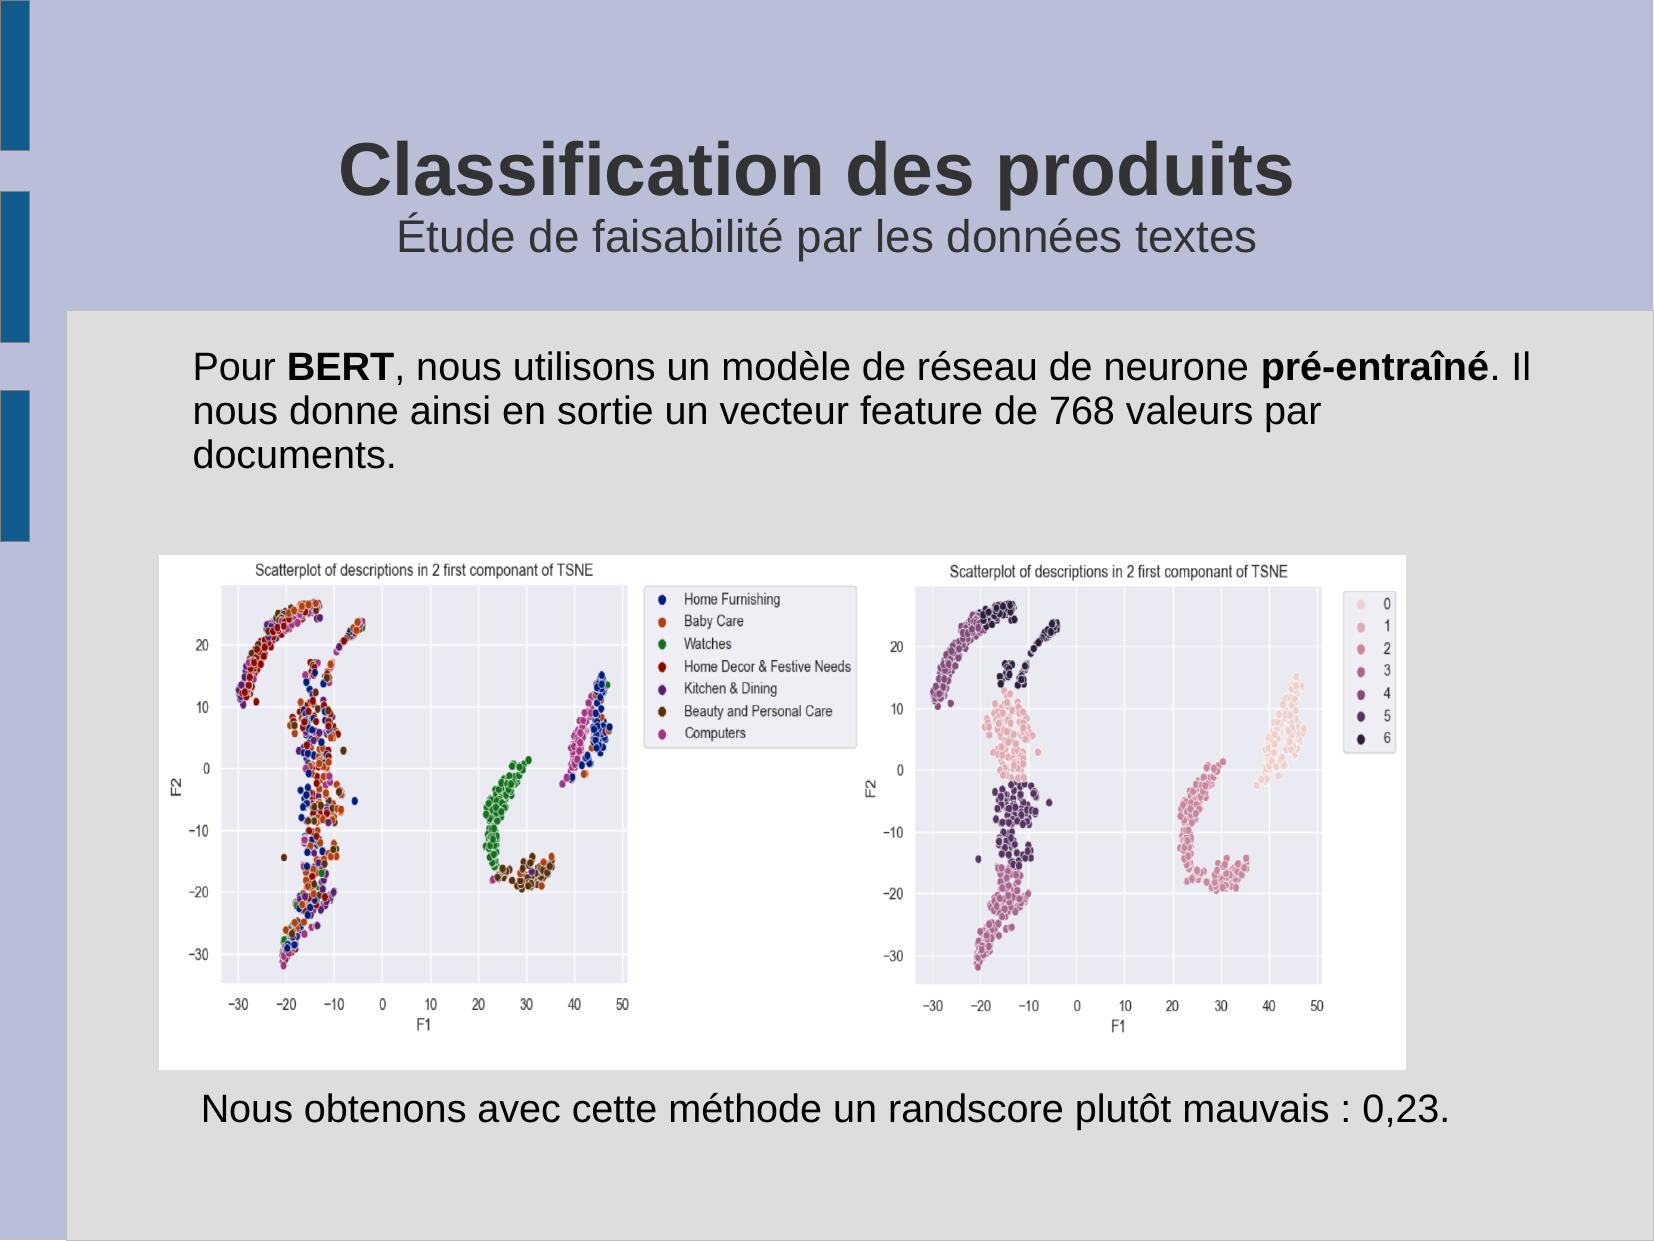

# Classification des produits Étude de faisabilité par les données textes
Pour BERT, nous utilisons un modèle de réseau de neurone pré-entraîné. Il nous donne ainsi en sortie un vecteur feature de 768 valeurs par documents.
Nous obtenons avec cette méthode un randscore plutôt mauvais : 0,23.